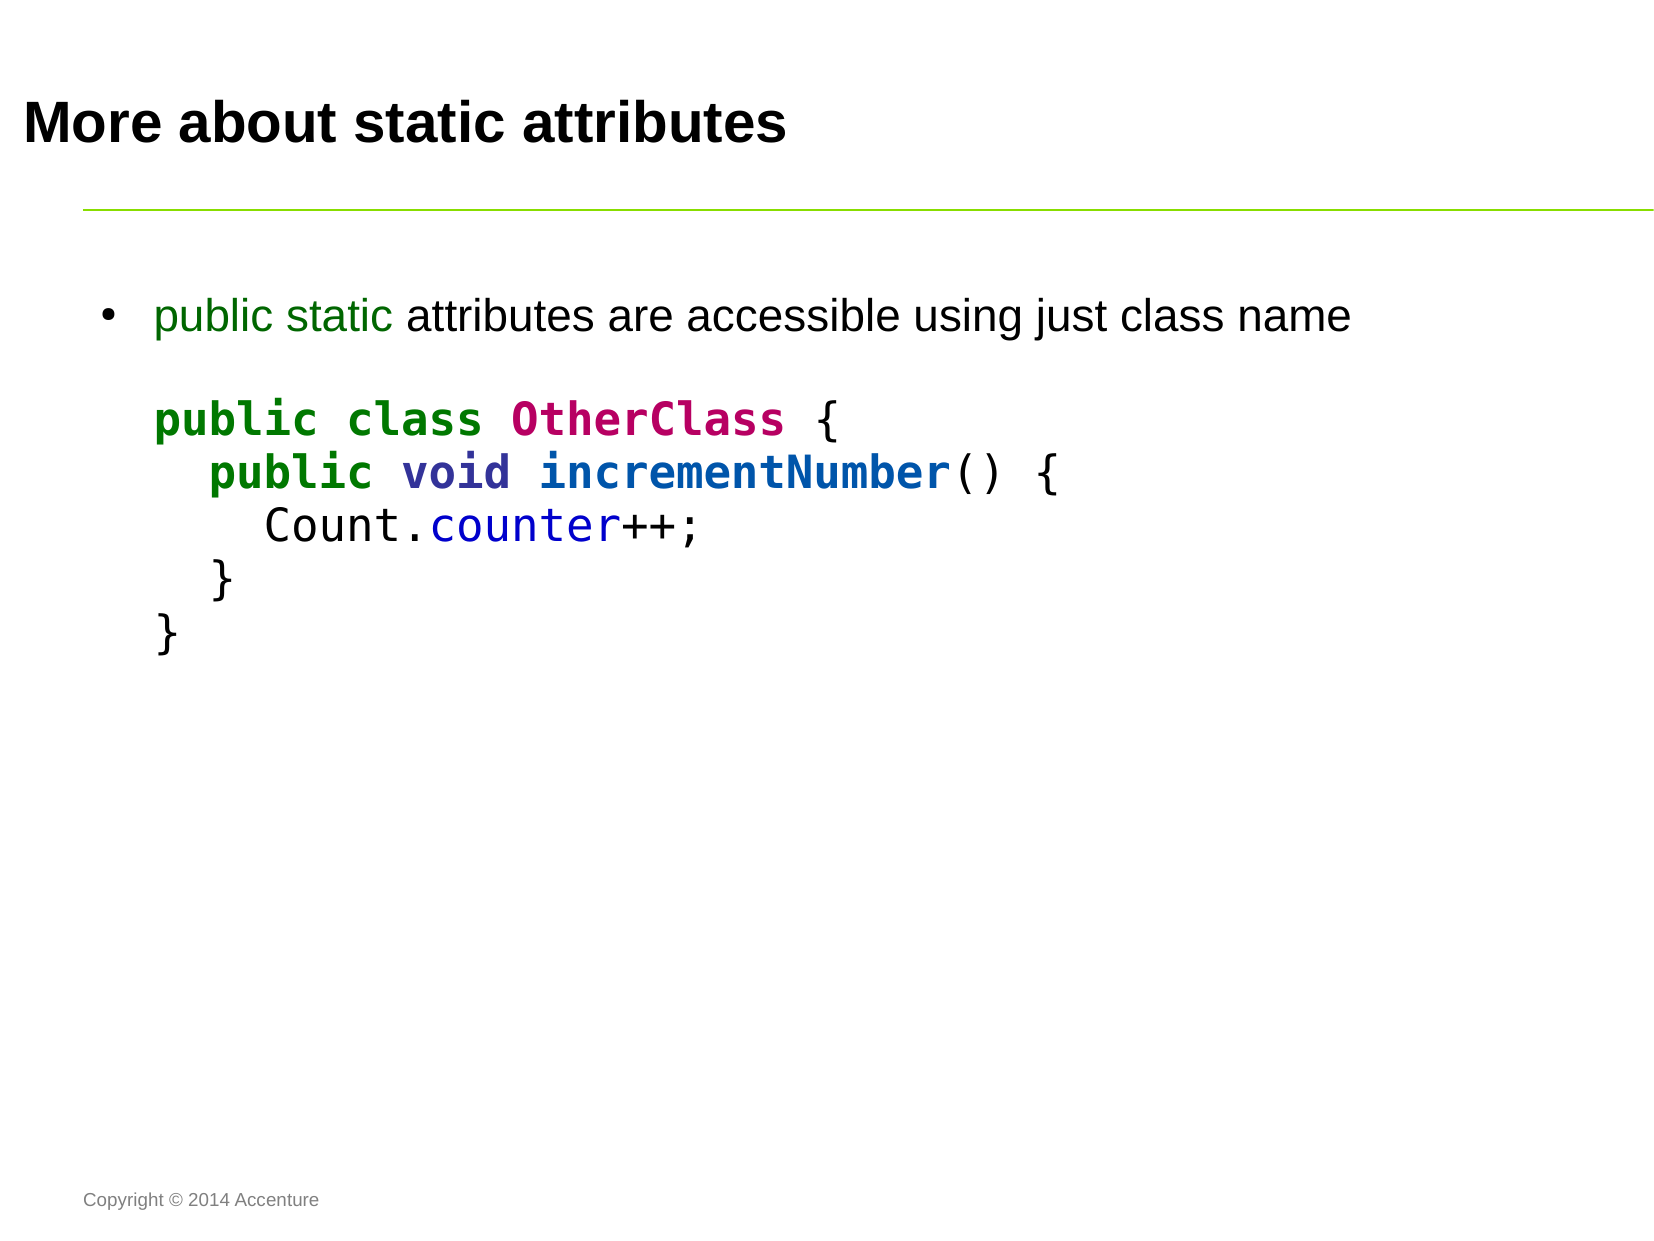

# More about static attributes
public static attributes are accessible using just class name
public class OtherClass {
 public void incrementNumber() {
 Count.counter++;
 }
}